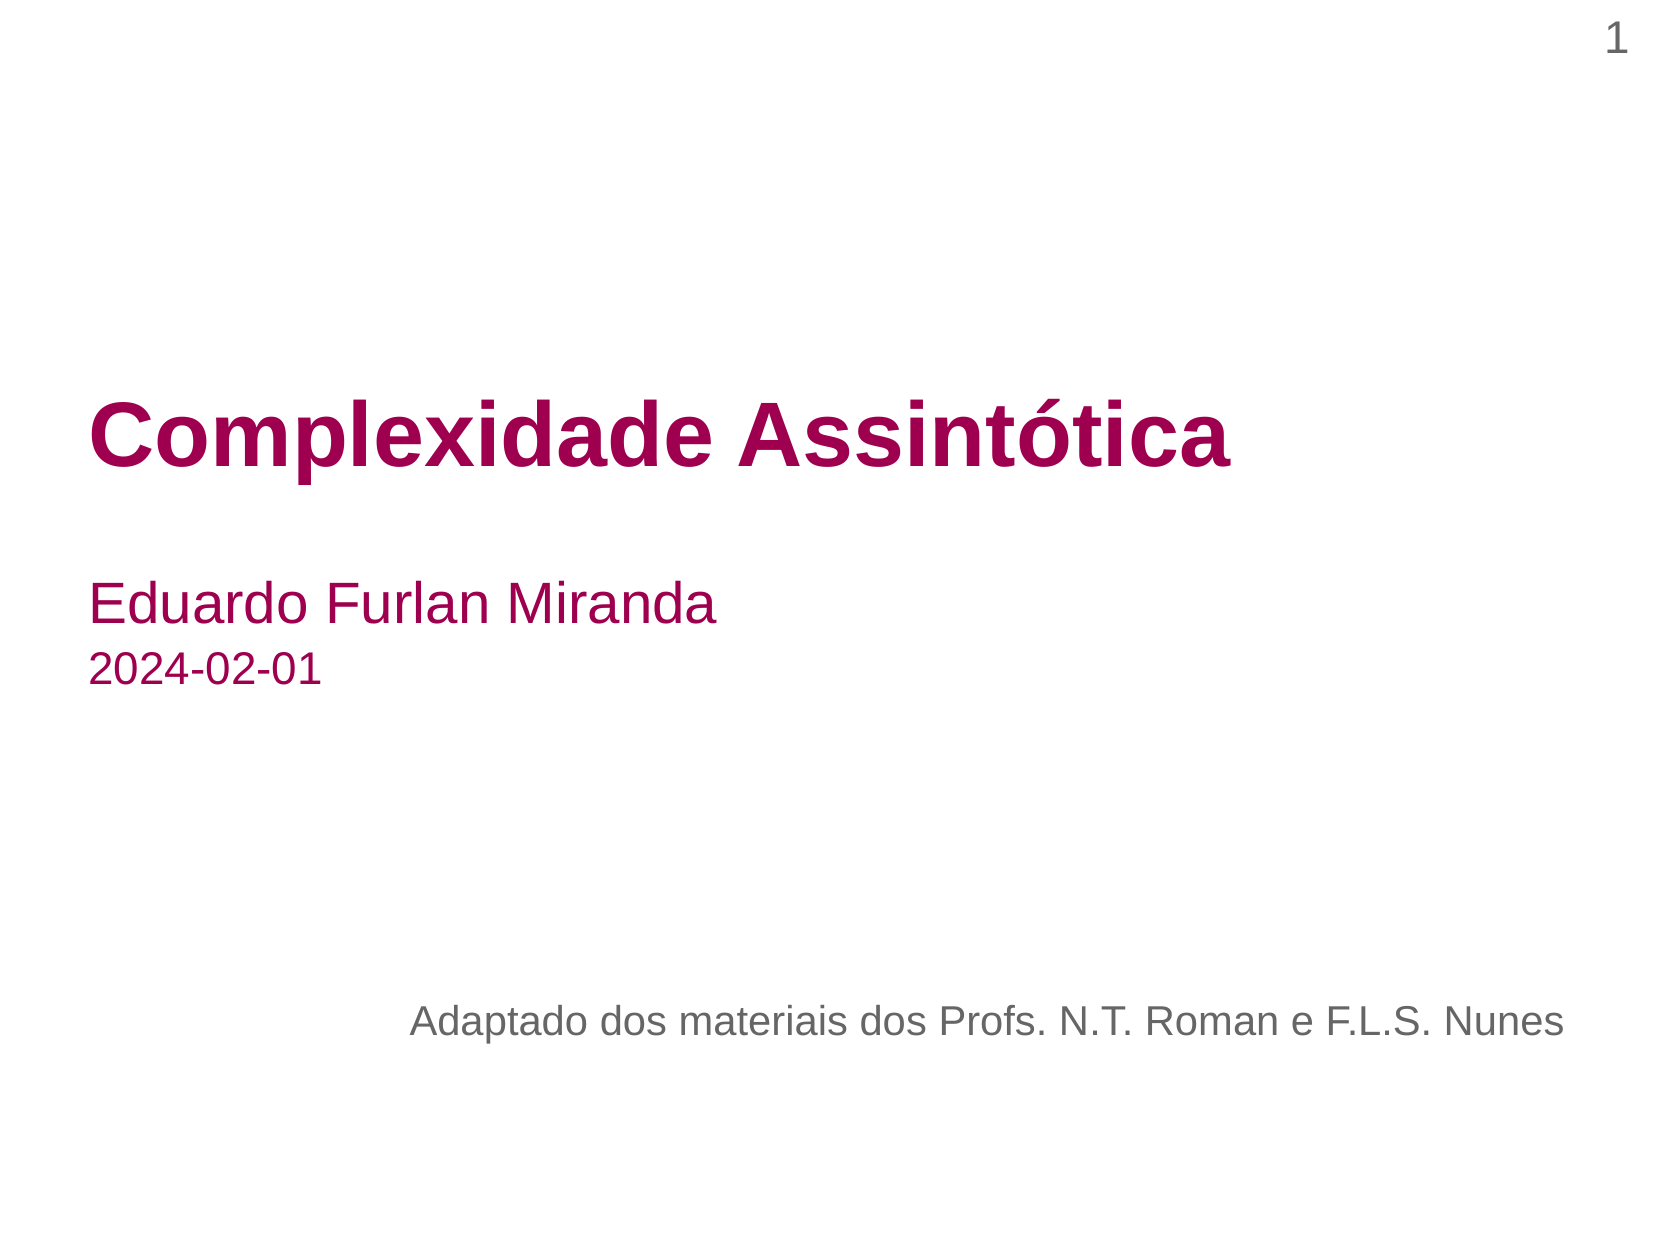

1
# Complexidade Assintótica Eduardo Furlan Miranda 2024-02-01
Adaptado dos materiais dos Profs. N.T. Roman e F.L.S. Nunes